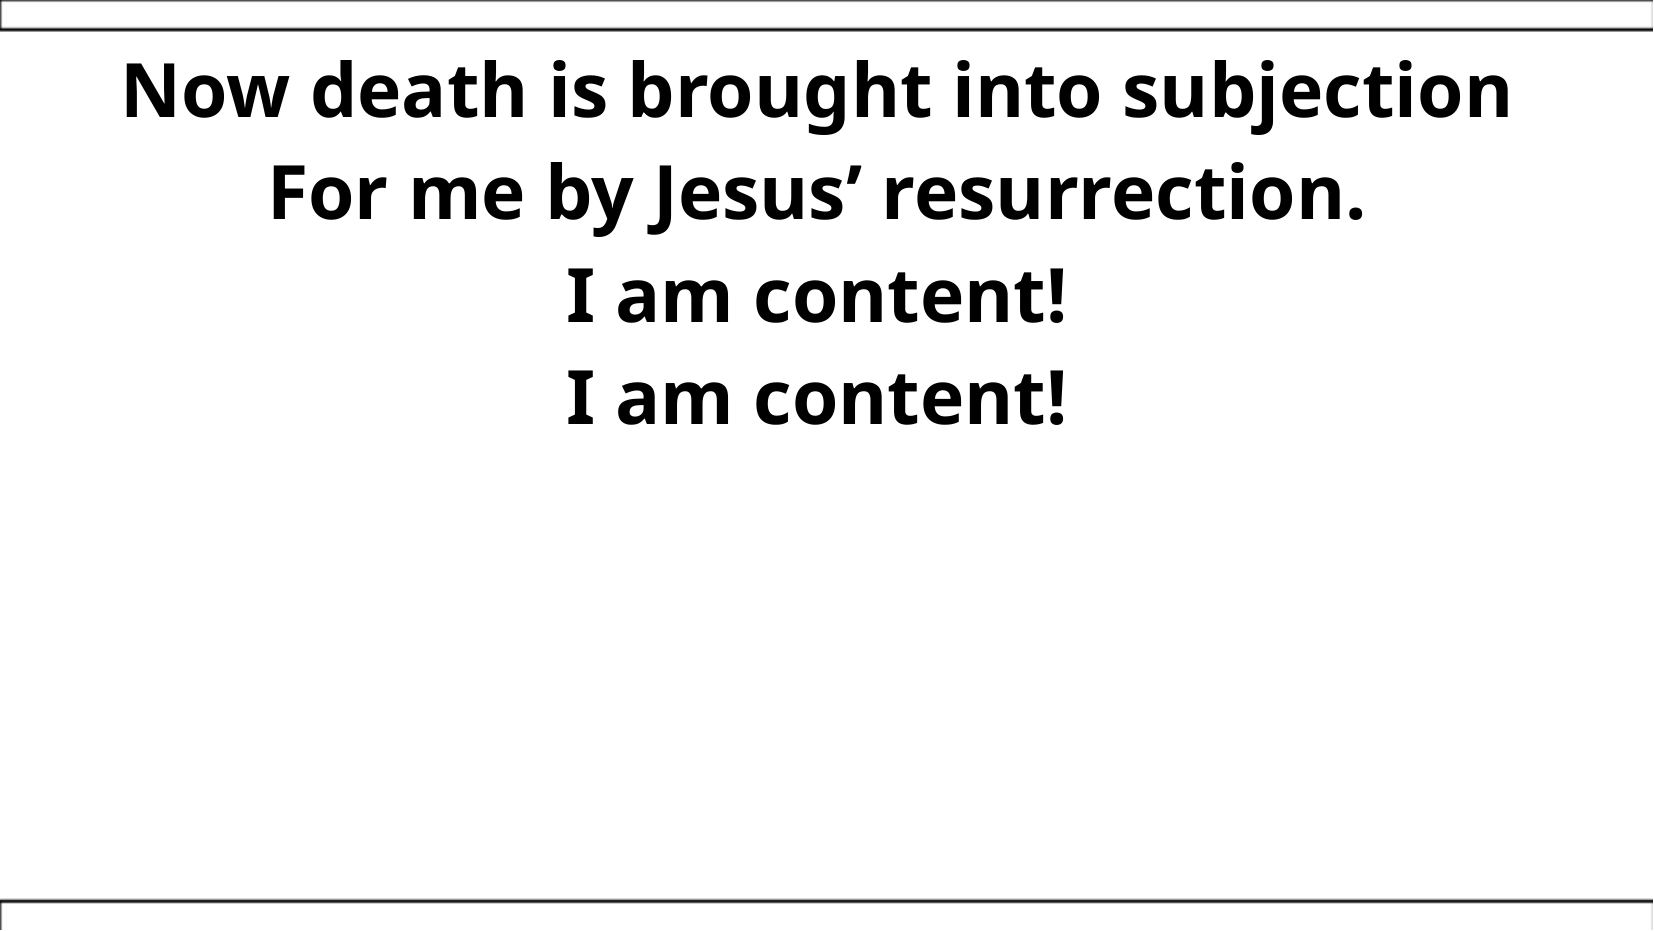

Now death is brought into subjection
For me by Jesus’ resurrection.
I am content!
I am content!